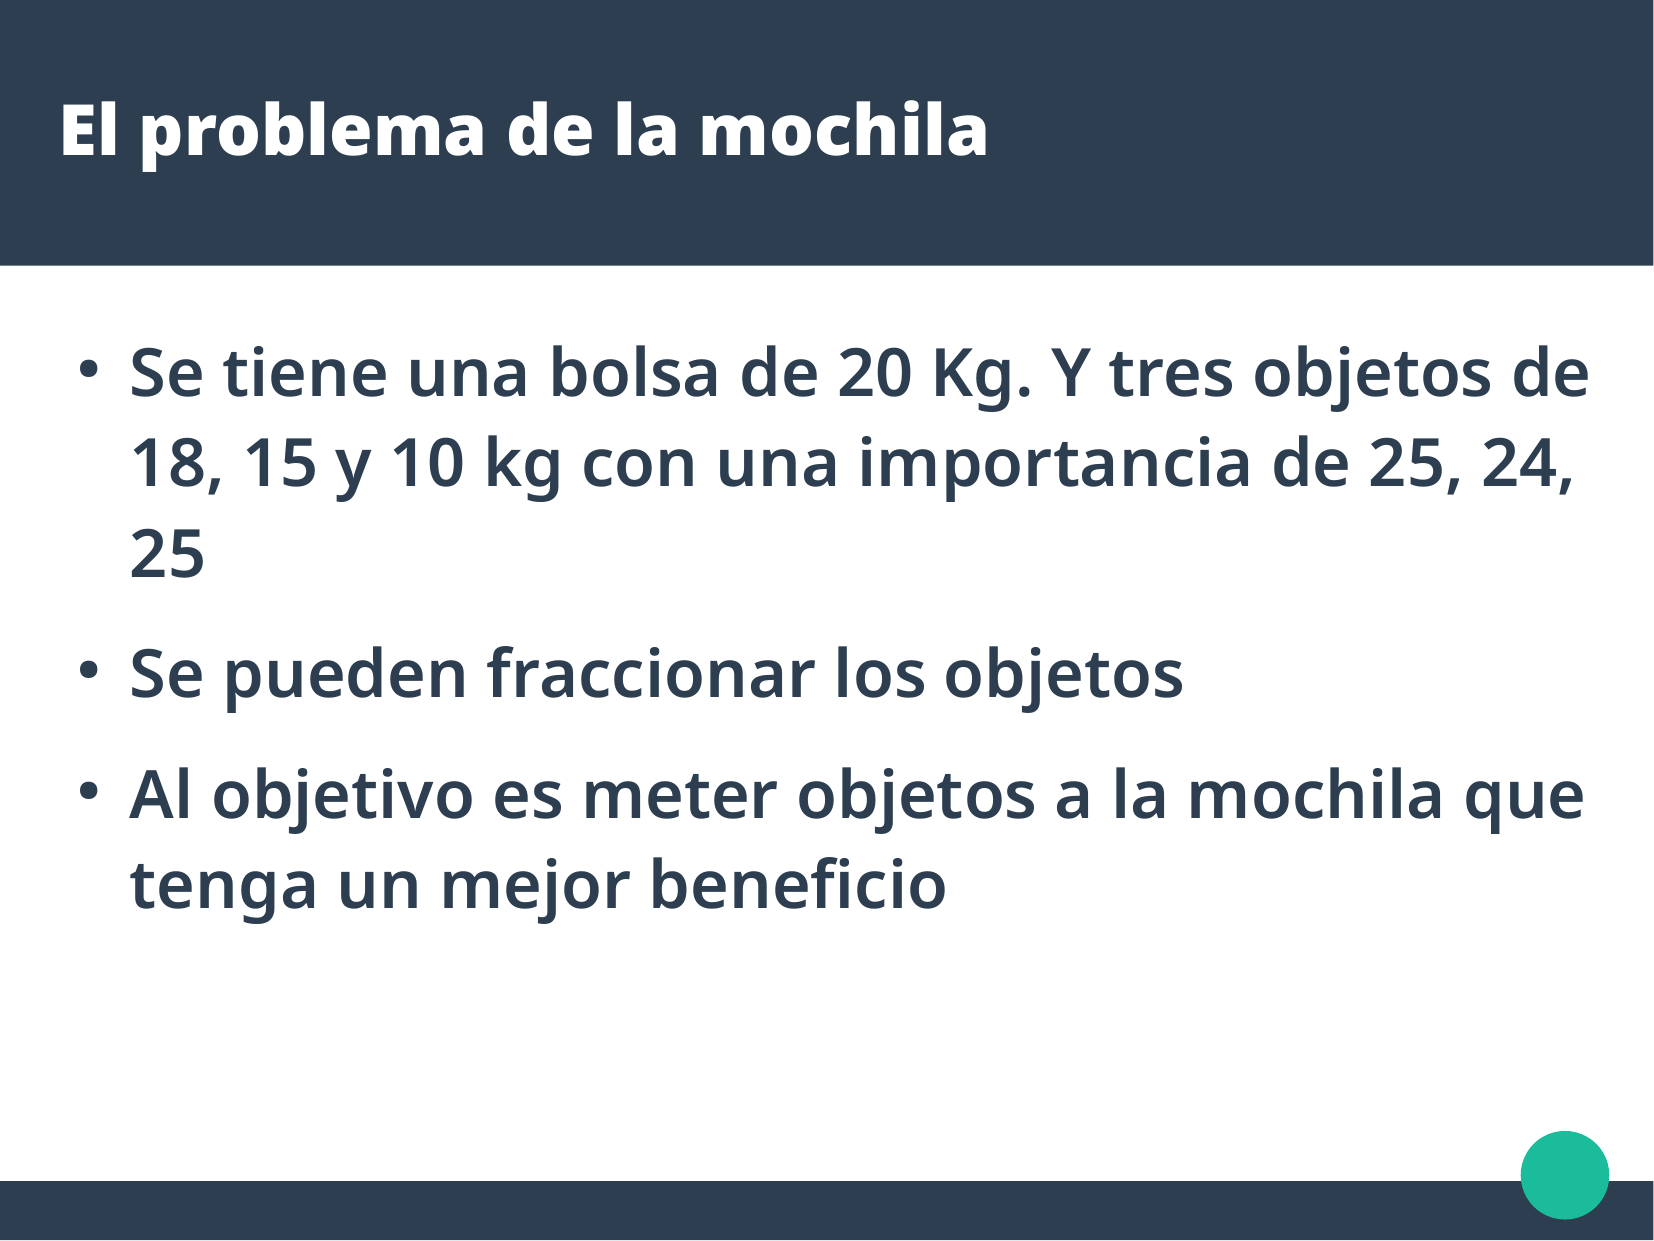

# El problema de la mochila
Se tiene una bolsa de 20 Kg. Y tres objetos de 18, 15 y 10 kg con una importancia de 25, 24, 25
Se pueden fraccionar los objetos
Al objetivo es meter objetos a la mochila que tenga un mejor beneficio